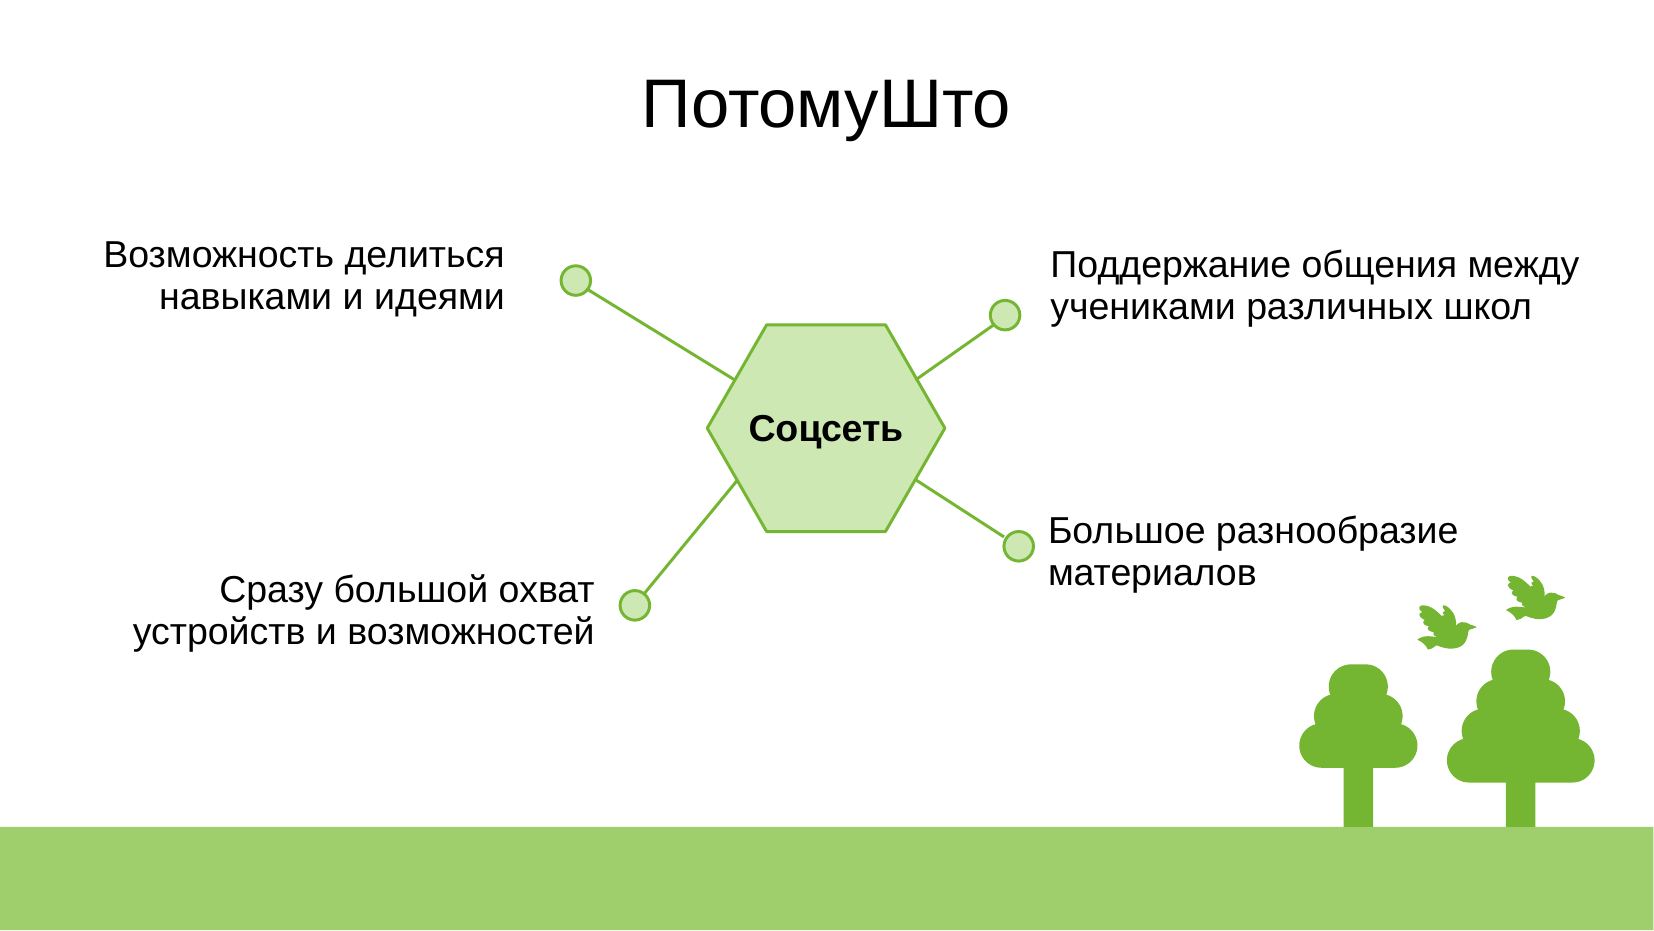

# ПотомуШто
Возможность делиться
навыками и идеями
Поддержание общения между
учениками различных школ
Соцсеть
Большое разнообразие
материалов
Сразу большой охват
устройств и возможностей